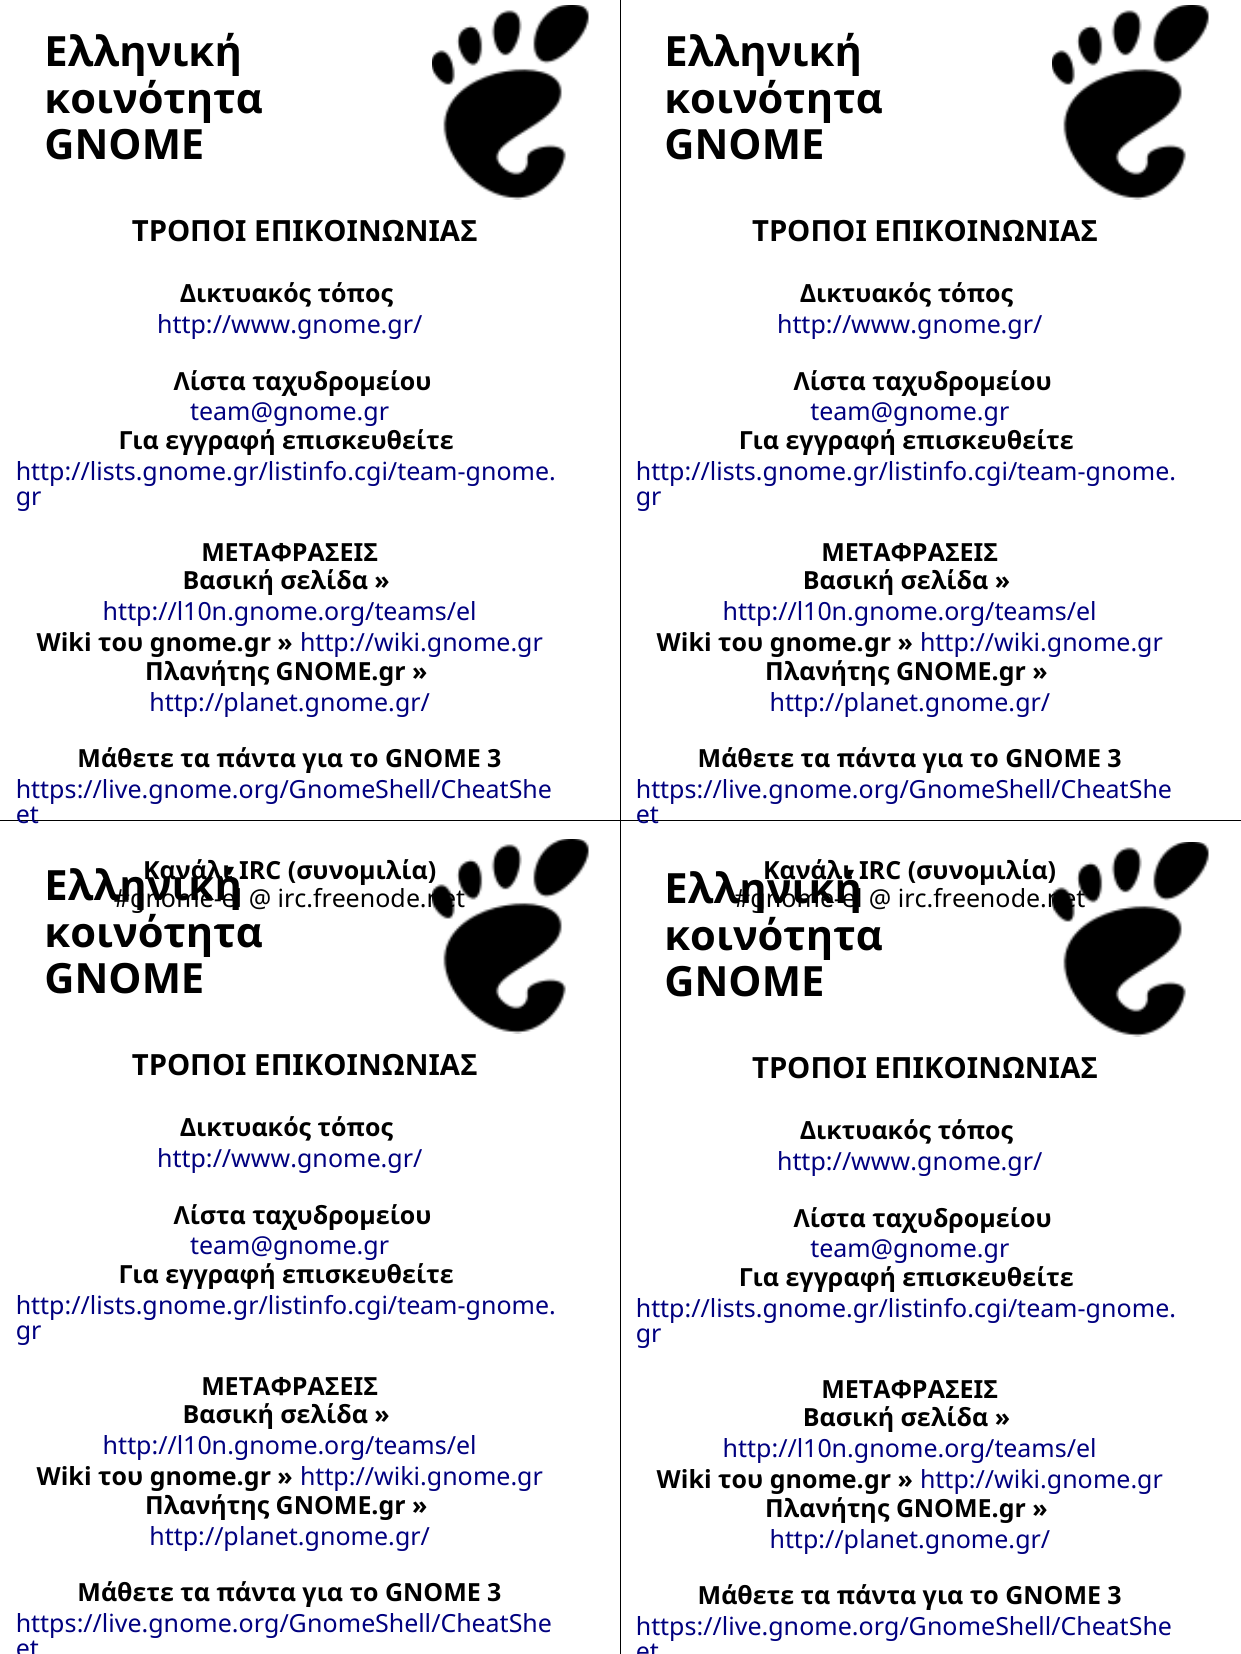

Ελληνική
κοινότητα
GNOME
 ΤΡΟΠΟΙ ΕΠΙΚΟΙΝΩΝΙΑΣ
Δικτυακός τόπος
http://www.gnome.gr/
 Λίστα ταχυδρομείου
team@gnome.gr
Για εγγραφή επισκευθείτε
http://lists.gnome.gr/listinfo.cgi/team-gnome.gr
ΜΕΤΑΦΡΑΣΕΙΣ
Βασική σελίδα » http://l10n.gnome.org/teams/el
Wiki του gnome.gr » http://wiki.gnome.gr
Πλανήτης GNOME.gr » http://planet.gnome.gr/
Μάθετε τα πάντα για το GNOME 3
https://live.gnome.org/GnomeShell/CheatSheet
Κανάλι IRC (συνομιλία)
#gnome-el @ irc.freenode.net
Ελληνική
κοινότητα
GNOME
 ΤΡΟΠΟΙ ΕΠΙΚΟΙΝΩΝΙΑΣ
Δικτυακός τόπος
http://www.gnome.gr/
 Λίστα ταχυδρομείου
team@gnome.gr
Για εγγραφή επισκευθείτε
http://lists.gnome.gr/listinfo.cgi/team-gnome.gr
ΜΕΤΑΦΡΑΣΕΙΣ
Βασική σελίδα » http://l10n.gnome.org/teams/el
Wiki του gnome.gr » http://wiki.gnome.gr
Πλανήτης GNOME.gr » http://planet.gnome.gr/
Μάθετε τα πάντα για το GNOME 3
https://live.gnome.org/GnomeShell/CheatSheet
Κανάλι IRC (συνομιλία)
#gnome-el @ irc.freenode.net
Ελληνική
κοινότητα
GNOME
 ΤΡΟΠΟΙ ΕΠΙΚΟΙΝΩΝΙΑΣ
Δικτυακός τόπος
http://www.gnome.gr/
 Λίστα ταχυδρομείου
team@gnome.gr
Για εγγραφή επισκευθείτε
http://lists.gnome.gr/listinfo.cgi/team-gnome.gr
ΜΕΤΑΦΡΑΣΕΙΣ
Βασική σελίδα » http://l10n.gnome.org/teams/el
Wiki του gnome.gr » http://wiki.gnome.gr
Πλανήτης GNOME.gr » http://planet.gnome.gr/
Μάθετε τα πάντα για το GNOME 3
https://live.gnome.org/GnomeShell/CheatSheet
Κανάλι IRC (συνομιλία)
#gnome-el @ irc.freenode.net
Ελληνική
κοινότητα
GNOME
 ΤΡΟΠΟΙ ΕΠΙΚΟΙΝΩΝΙΑΣ
Δικτυακός τόπος
http://www.gnome.gr/
 Λίστα ταχυδρομείου
team@gnome.gr
Για εγγραφή επισκευθείτε
http://lists.gnome.gr/listinfo.cgi/team-gnome.gr
ΜΕΤΑΦΡΑΣΕΙΣ
Βασική σελίδα » http://l10n.gnome.org/teams/el
Wiki του gnome.gr » http://wiki.gnome.gr
Πλανήτης GNOME.gr » http://planet.gnome.gr/
Μάθετε τα πάντα για το GNOME 3
https://live.gnome.org/GnomeShell/CheatSheet
Κανάλι IRC (συνομιλία)
#gnome-el @ irc.freenode.net